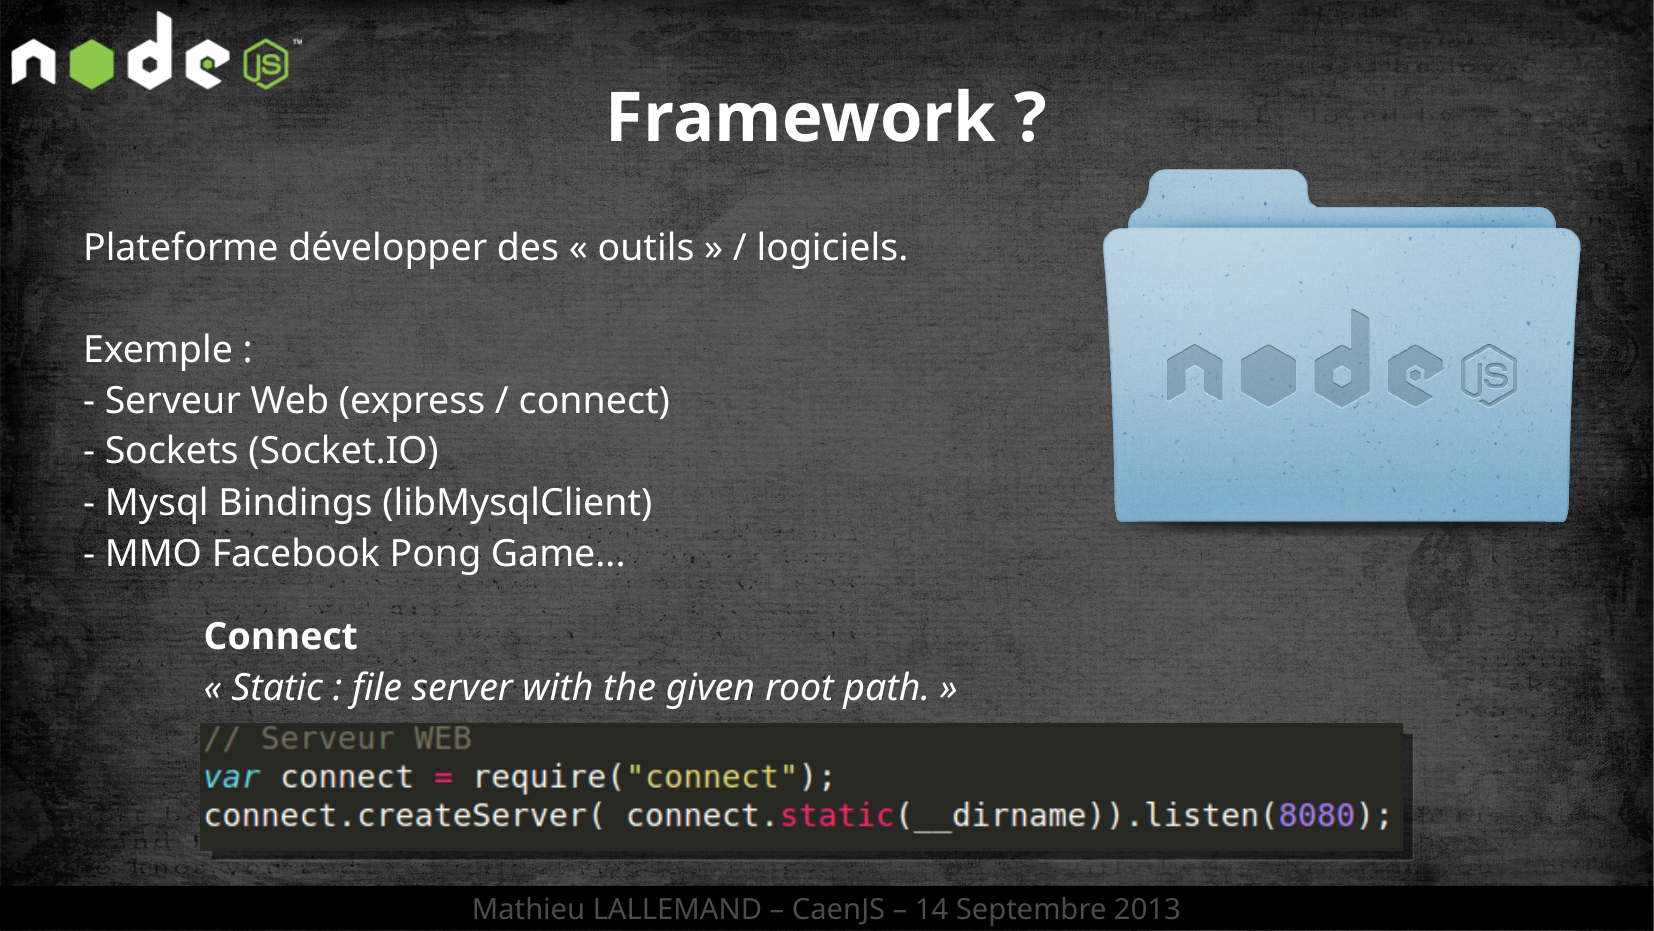

# Framework ?
Plateforme développer des « outils » / logiciels.
Exemple :
- Serveur Web (express / connect)
- Sockets (Socket.IO)
- Mysql Bindings (libMysqlClient)
- MMO Facebook Pong Game...
Connect
« Static : file server with the given root path. »
Mathieu LALLEMAND – CaenJS – 14 Septembre 2013